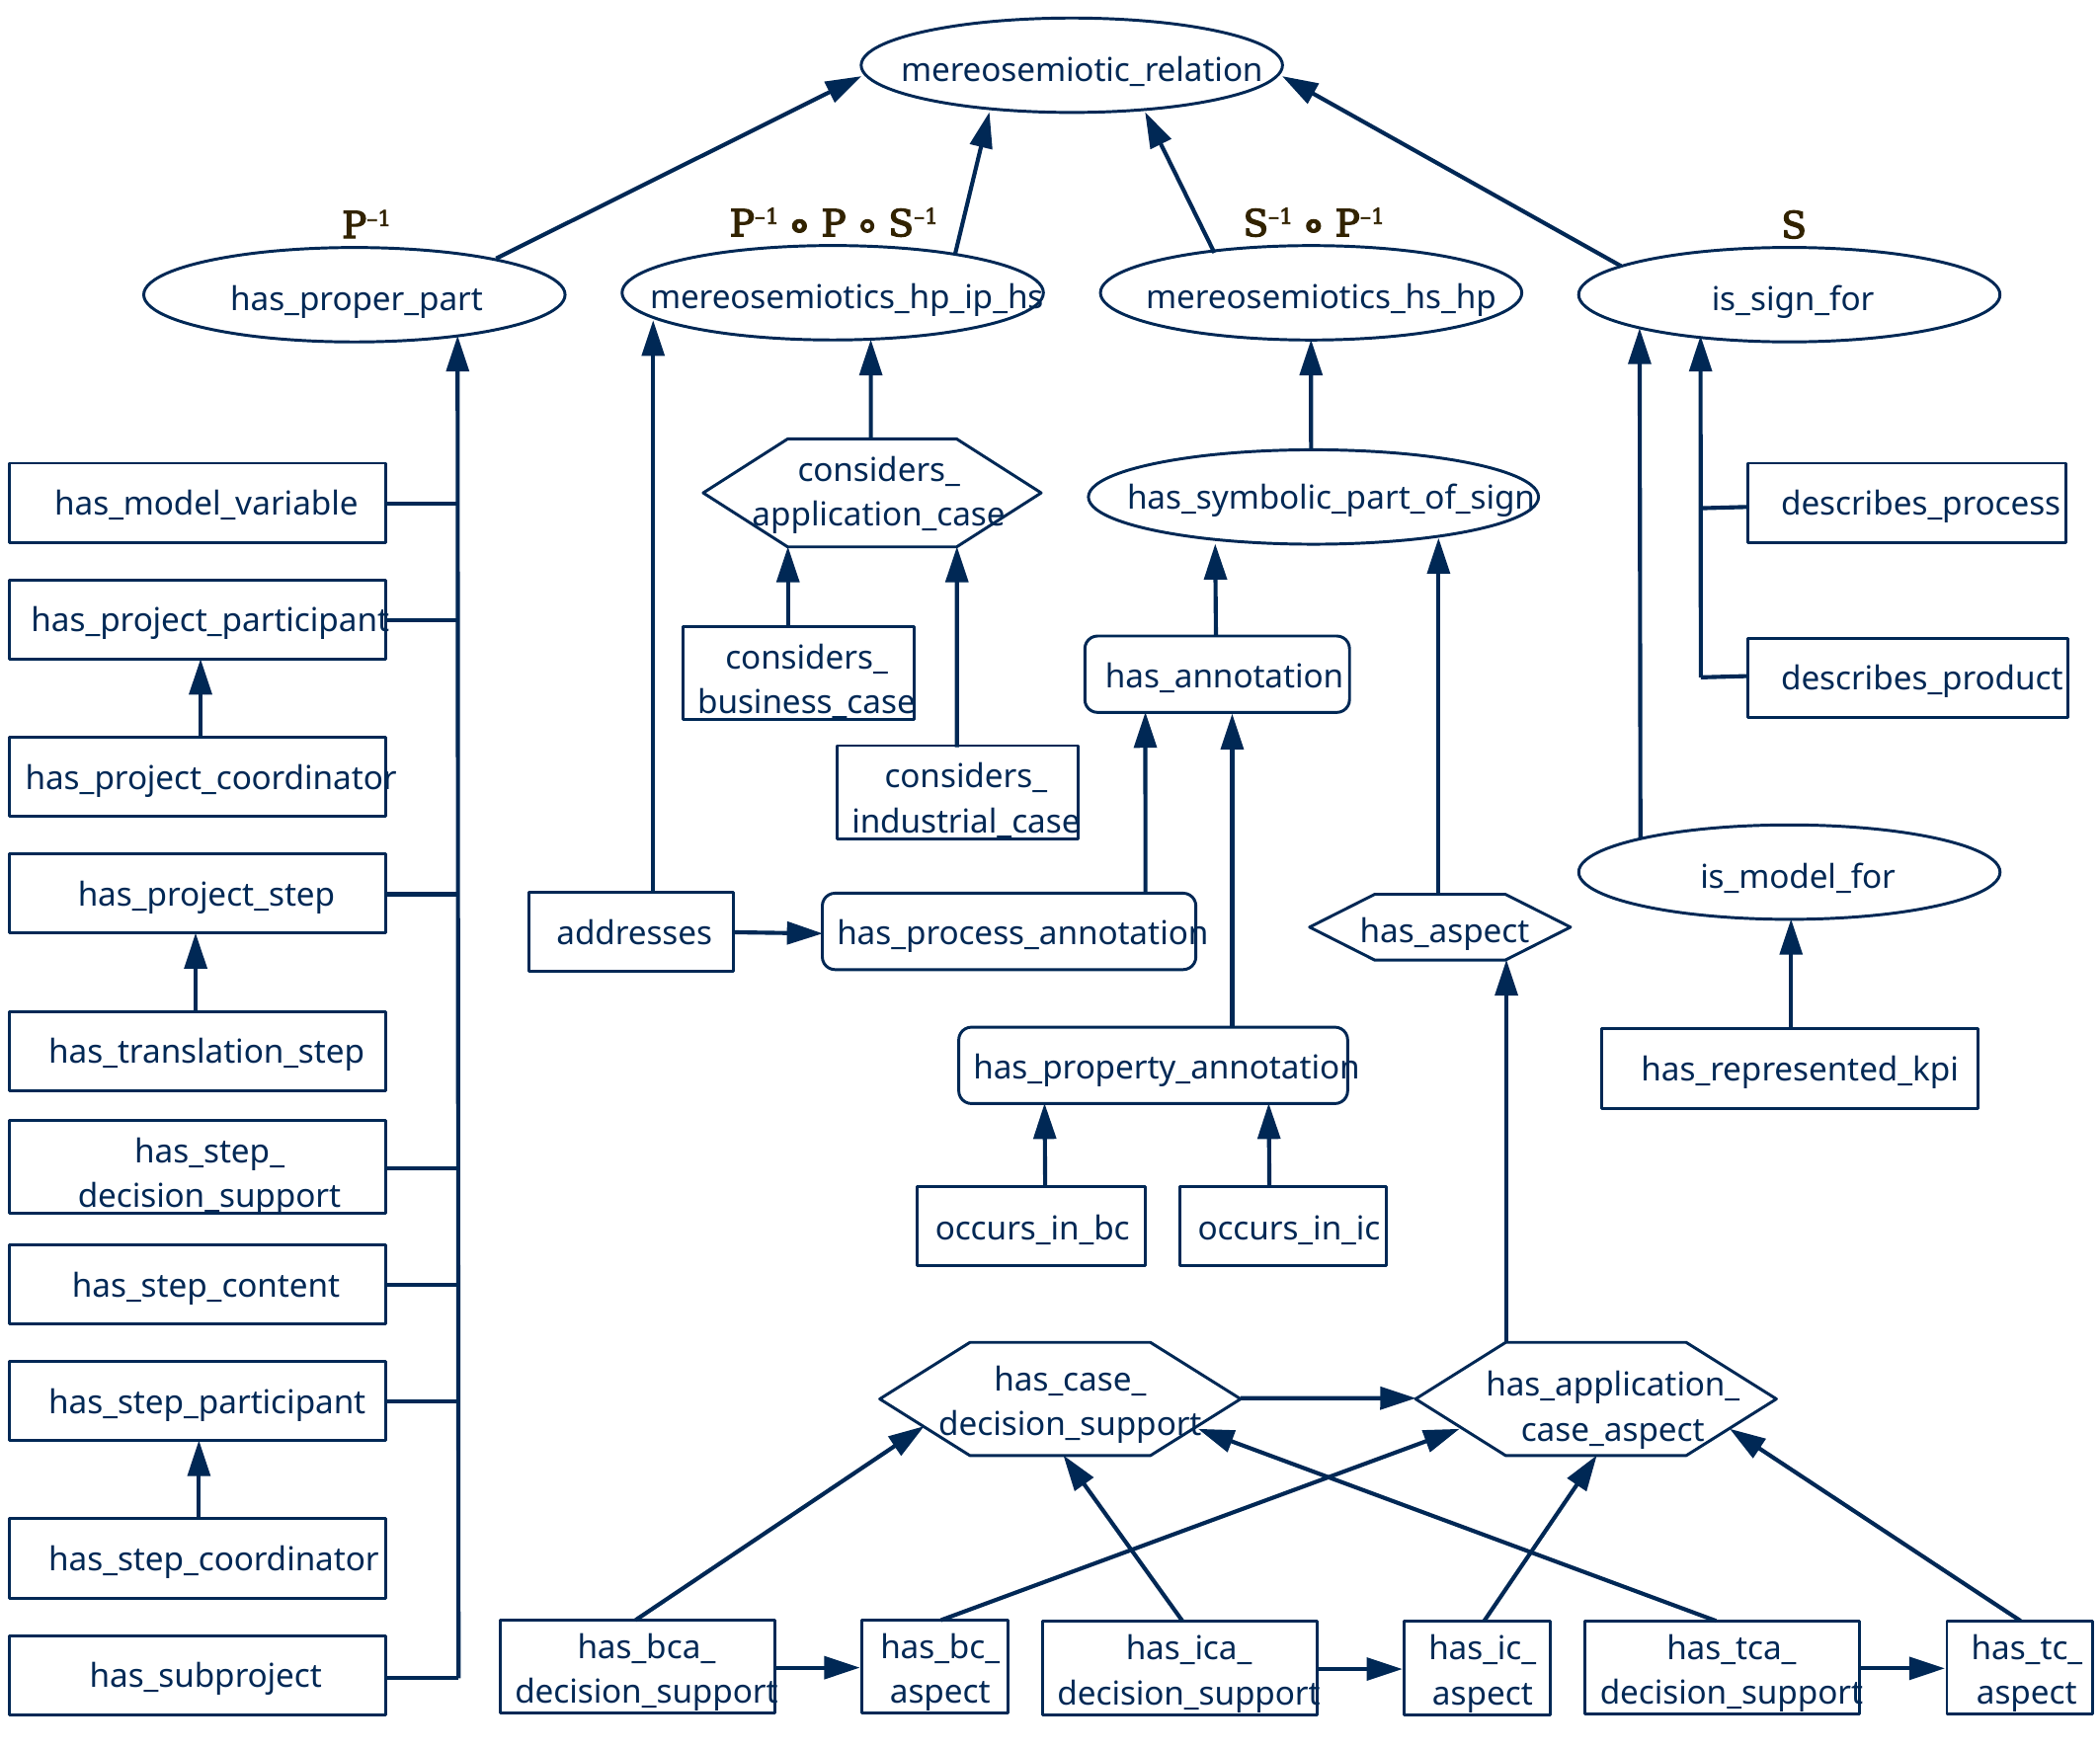

mereosemiotic_relation
P–1 ∘⃘ P ∘ S–1
S–1 ∘⃘ P–1
P–1
S
mereosemiotics_hp_ip_hs
mereosemiotics_hs_hp
is_sign_for
has_proper_part
considers_
application_case
has_symbolic_part_of_sign
has_model_variable
describes_process
has_project_participant
considers_
business_case
has_annotation
describes_product
considers_
industrial_case
has_project_coordinator
is_model_for
has_project_step
has_aspect
addresses
has_process_annotation
has_translation_step
has_property_annotation
has_represented_kpi
has_step_
decision_support
occurs_in_bc
occurs_in_ic
has_step_content
has_case_
decision_support
has_application_
case_aspect
has_step_participant
has_step_coordinator
has_bca_
decision_support
has_bc_
aspect
has_tca_
decision_support
has_tc_
aspect
has_ica_
decision_support
has_ic_
aspect
has_subproject